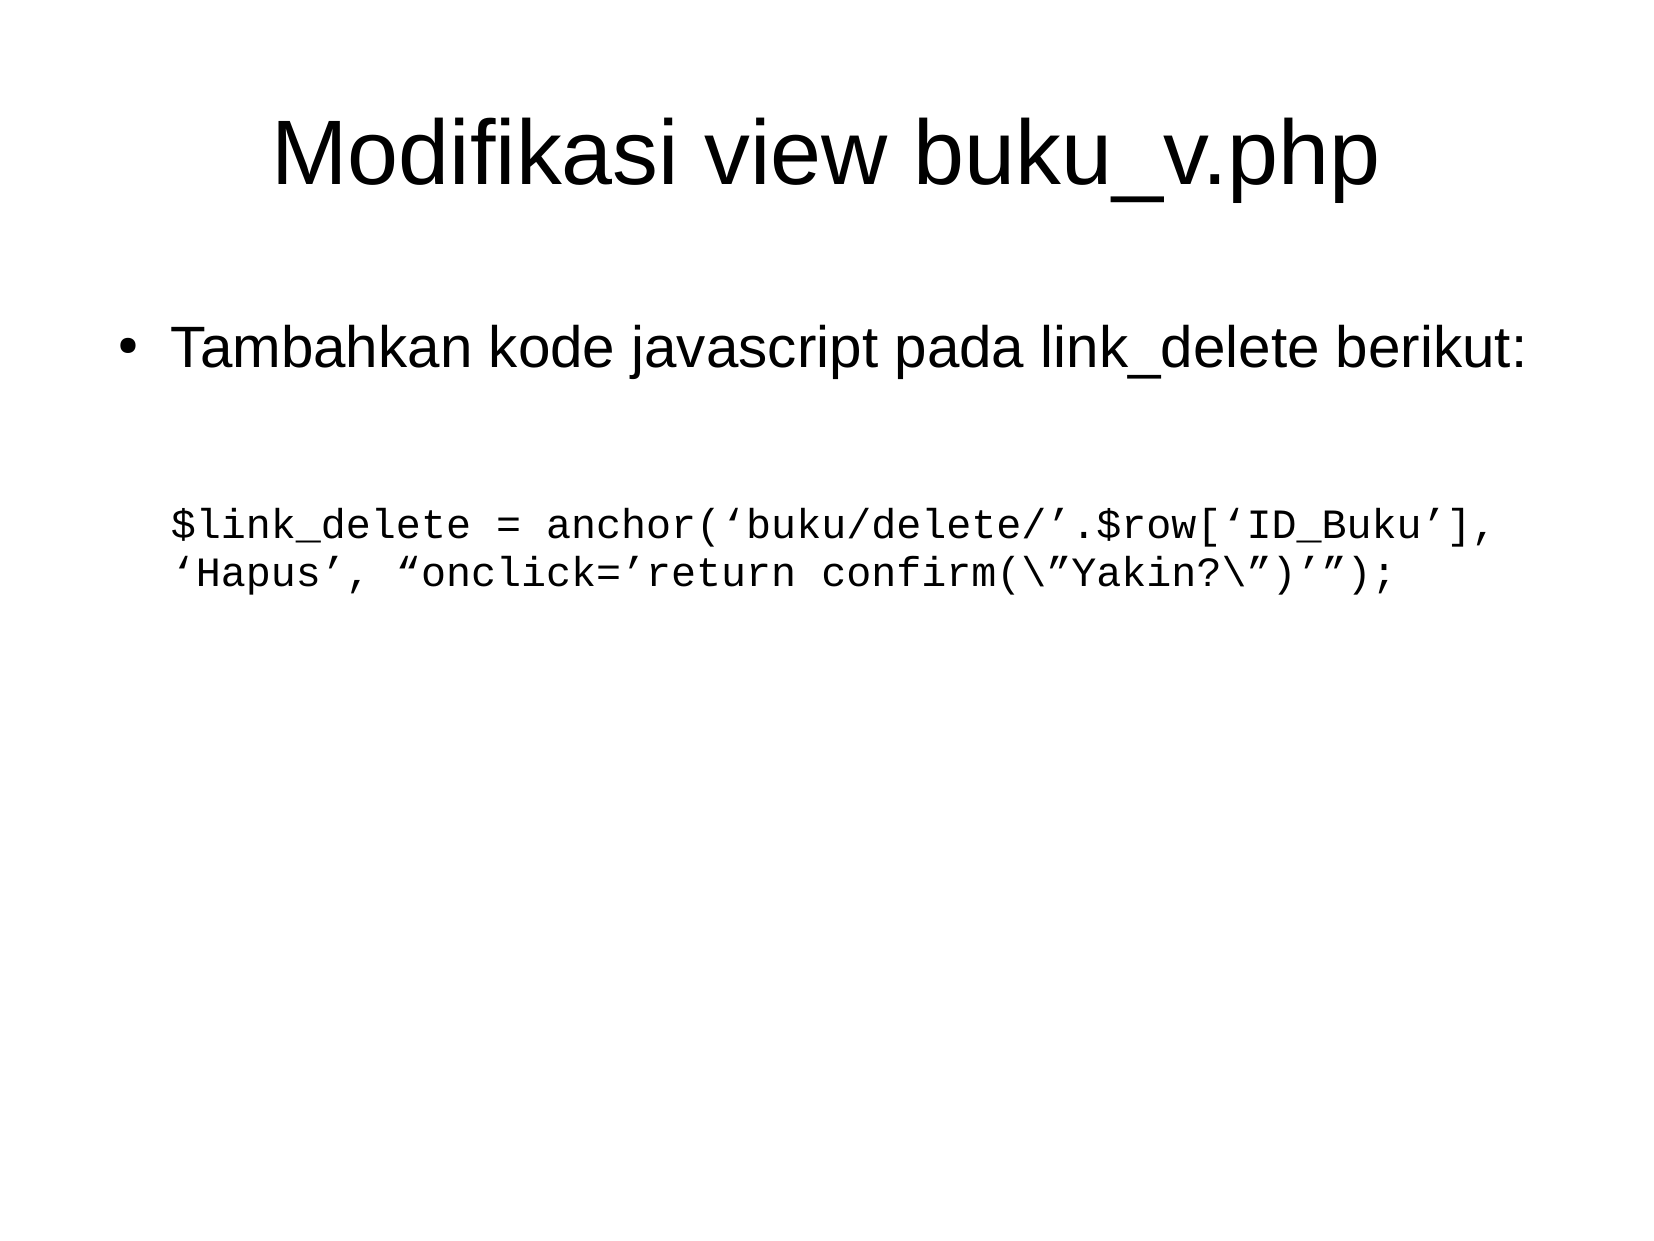

# Modifikasi view buku_v.php
Tambahkan kode javascript pada link_delete berikut:
$link_delete = anchor(‘buku/delete/’.$row[‘ID_Buku’], ‘Hapus’, “onclick=’return confirm(\”Yakin?\”)’”);